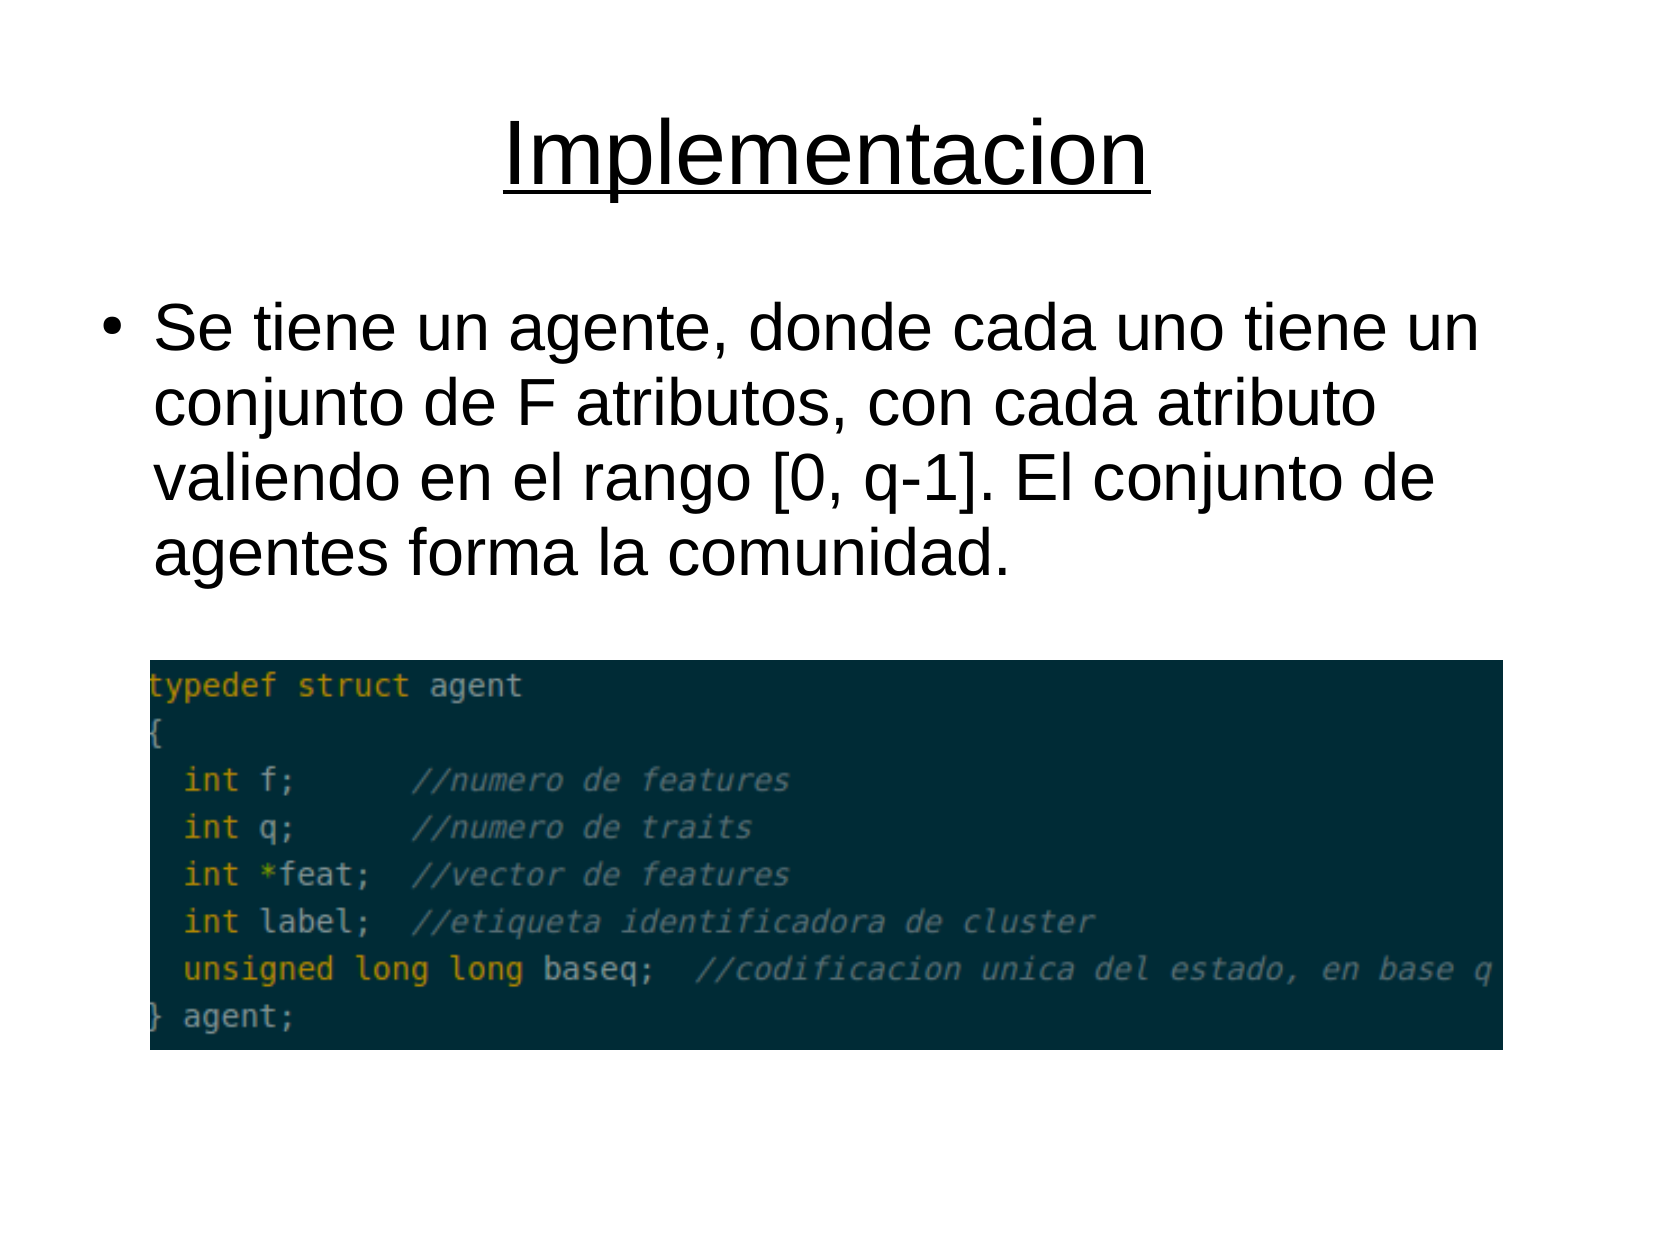

# Implementacion
Se tiene un agente, donde cada uno tiene un conjunto de F atributos, con cada atributo valiendo en el rango [0, q-1]. El conjunto de agentes forma la comunidad.